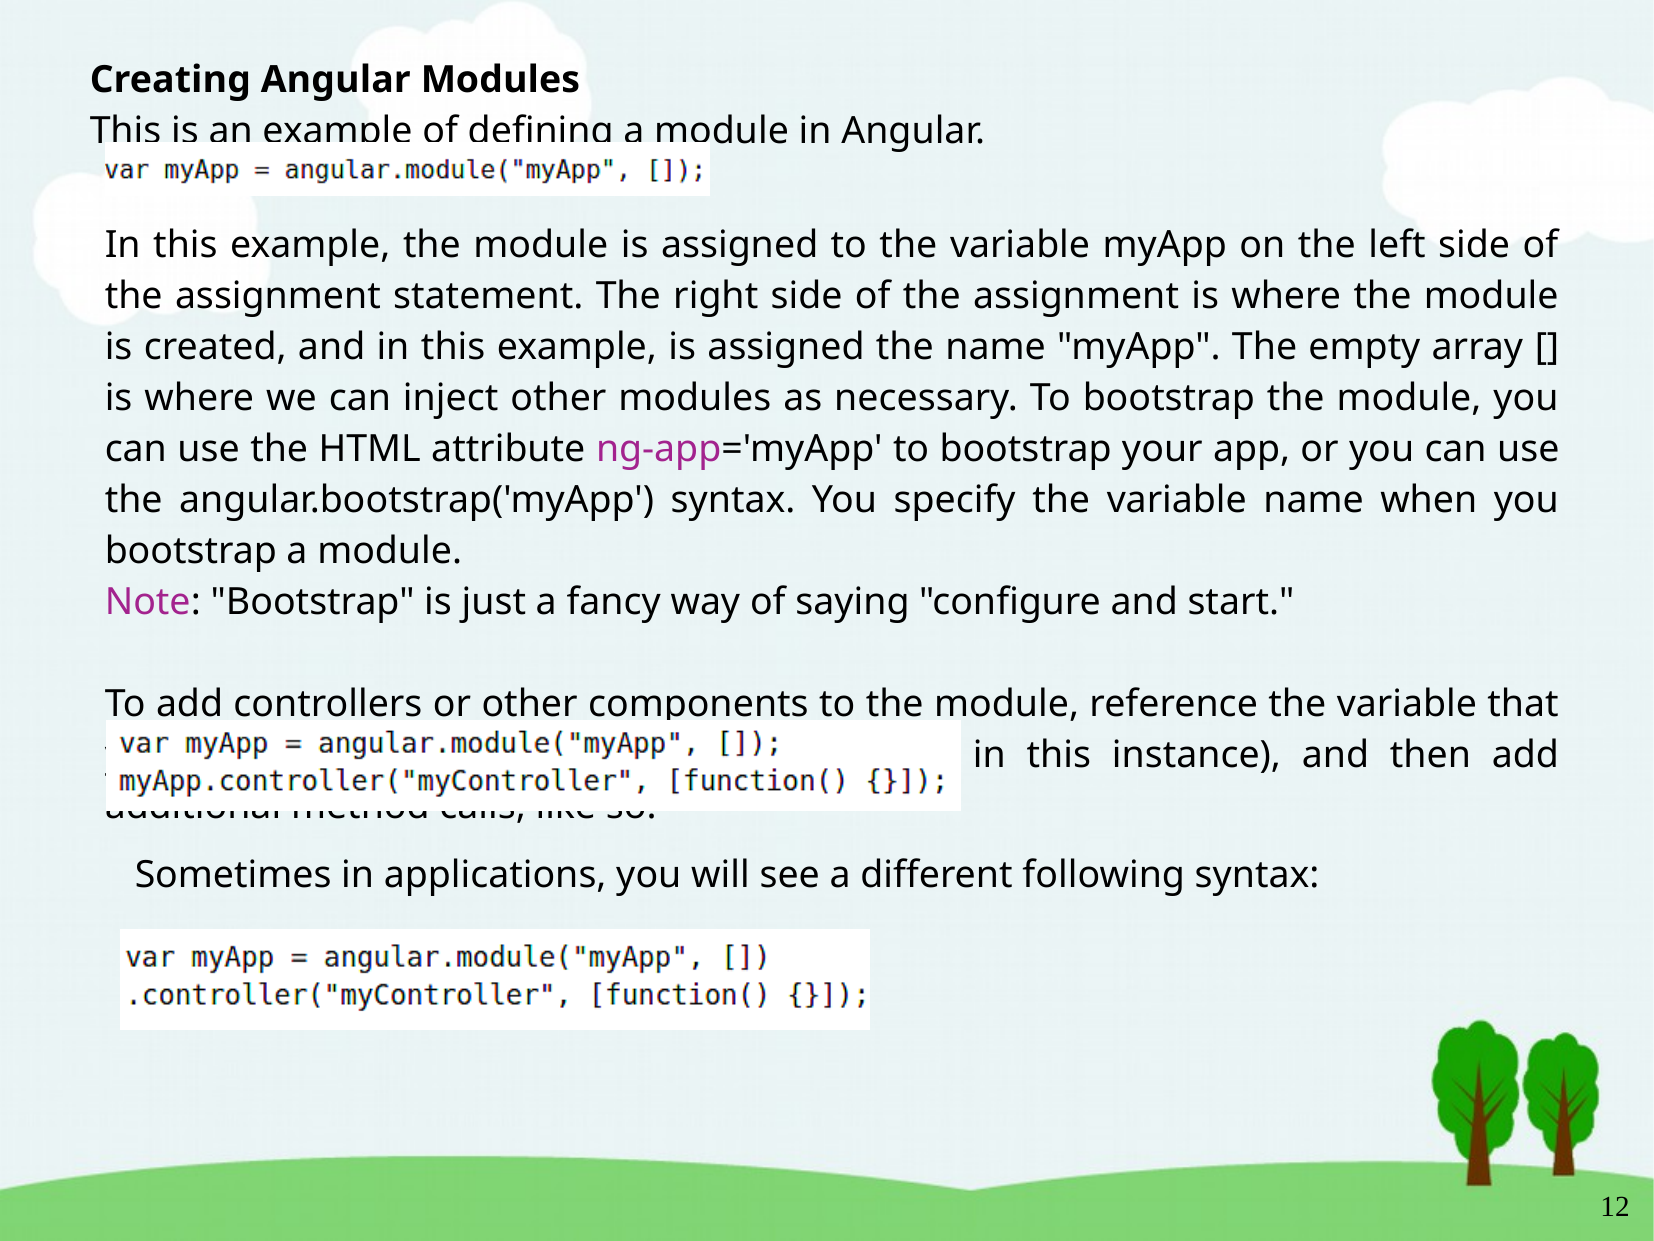

Creating Angular Modules
This is an example of defining a module in Angular.
In this example, the module is assigned to the variable myApp on the left side of the assignment statement. The right side of the assignment is where the module is created, and in this example, is assigned the name "myApp". The empty array [] is where we can inject other modules as necessary. To bootstrap the module, you can use the HTML attribute ng-app='myApp' to bootstrap your app, or you can use the angular.bootstrap('myApp') syntax. You specify the variable name when you bootstrap a module.
Note: "Bootstrap" is just a fancy way of saying "configure and start."
To add controllers or other components to the module, reference the variable that you had defined for the module (var myApp in this instance), and then add additional method calls, like so:
Sometimes in applications, you will see a different following syntax:
12